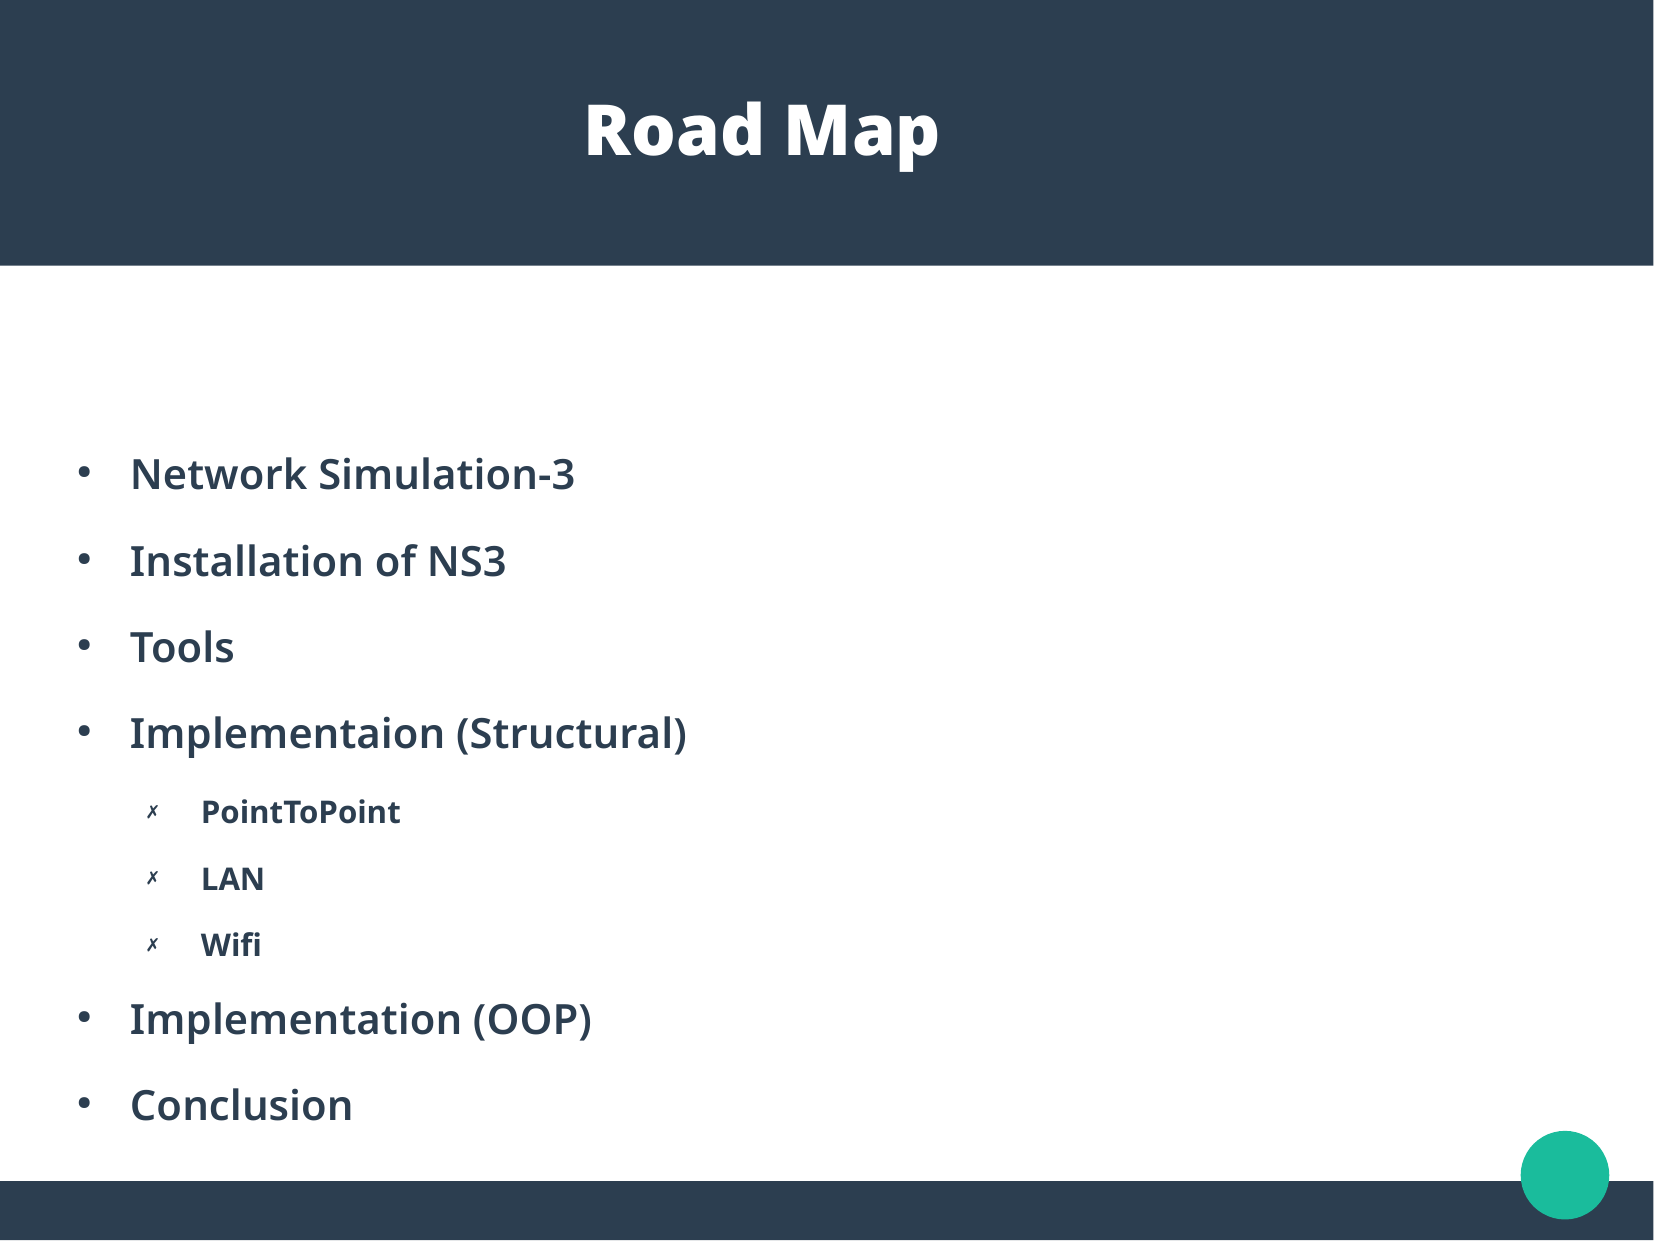

# Road Map
Network Simulation-3
Installation of NS3
Tools
Implementaion (Structural)
PointToPoint
LAN
Wifi
Implementation (OOP)
Conclusion